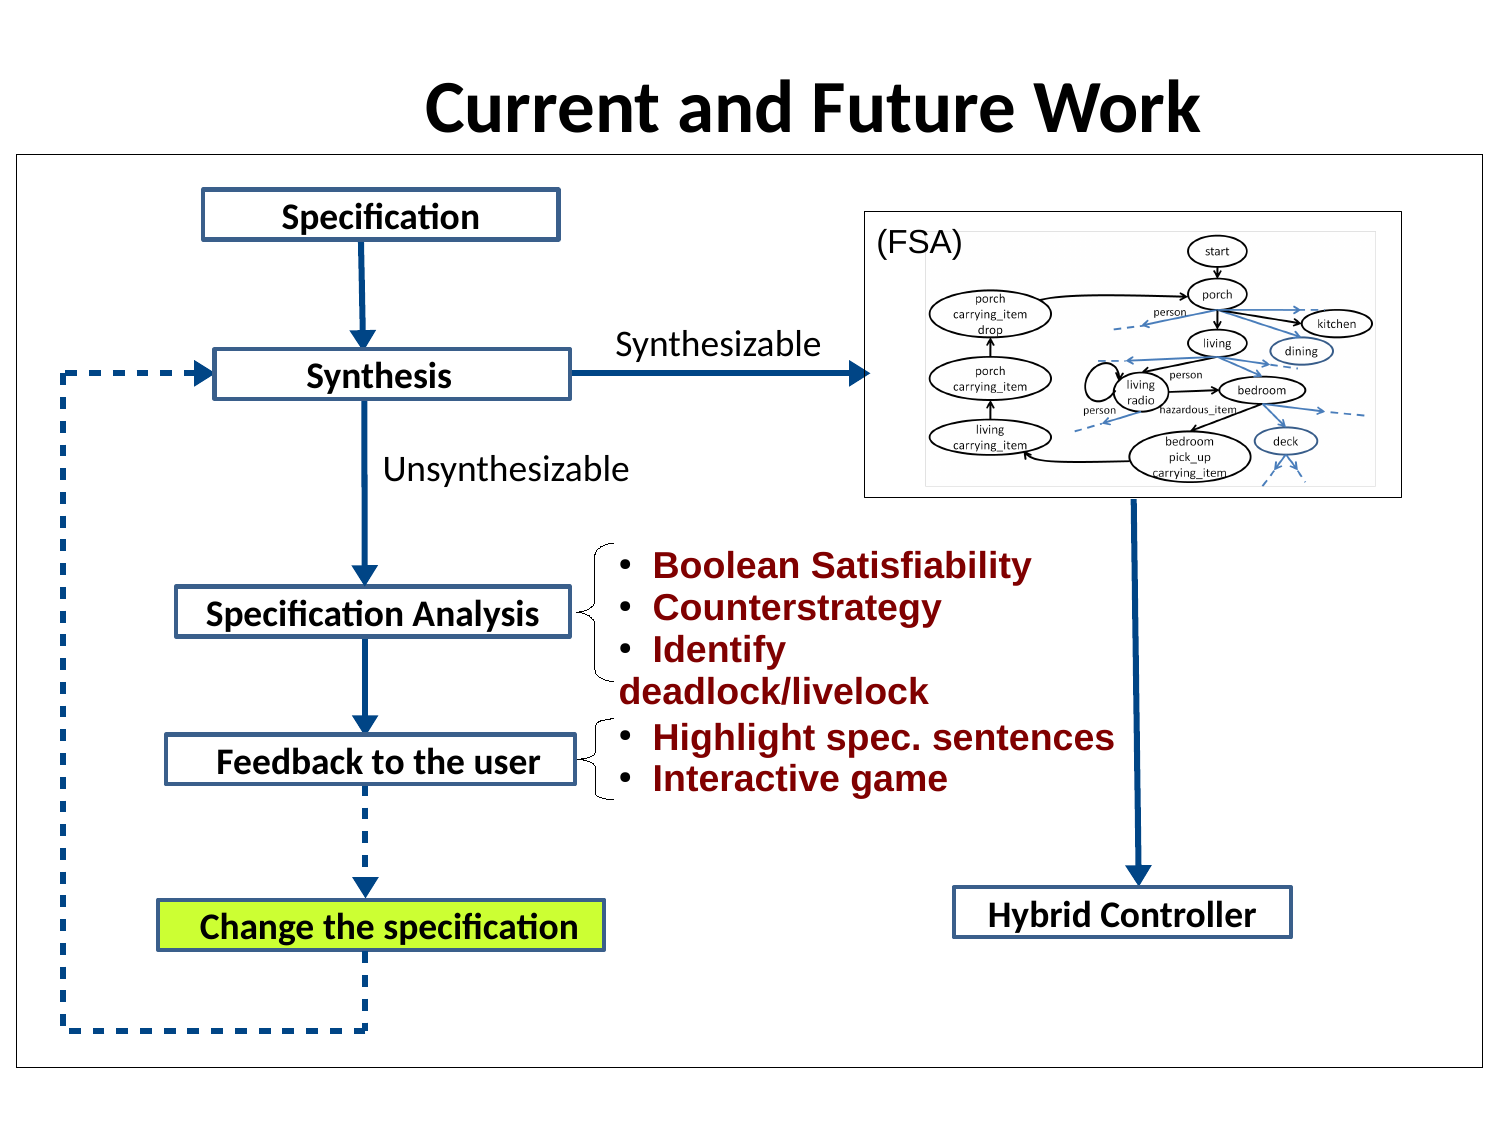

Current and Future Work
Specification
Identifying domain-specific special cases of unsatisfiability
	e.g. disconnected topology
Further narrowing down the cause of unsynthesizability
Unsatisfiable/unrealizable cores
Suggesting changes to the specification
Add environment assumptions
(FSA)
Synthesizable
Synthesis
Unsynthesizable
 Boolean Satisfiability
 Counterstrategy
 Identify deadlock/livelock
Specification Analysis
 Highlight spec. sentences
 Interactive game
 Feedback to the user
Hybrid Controller
 Change the specification